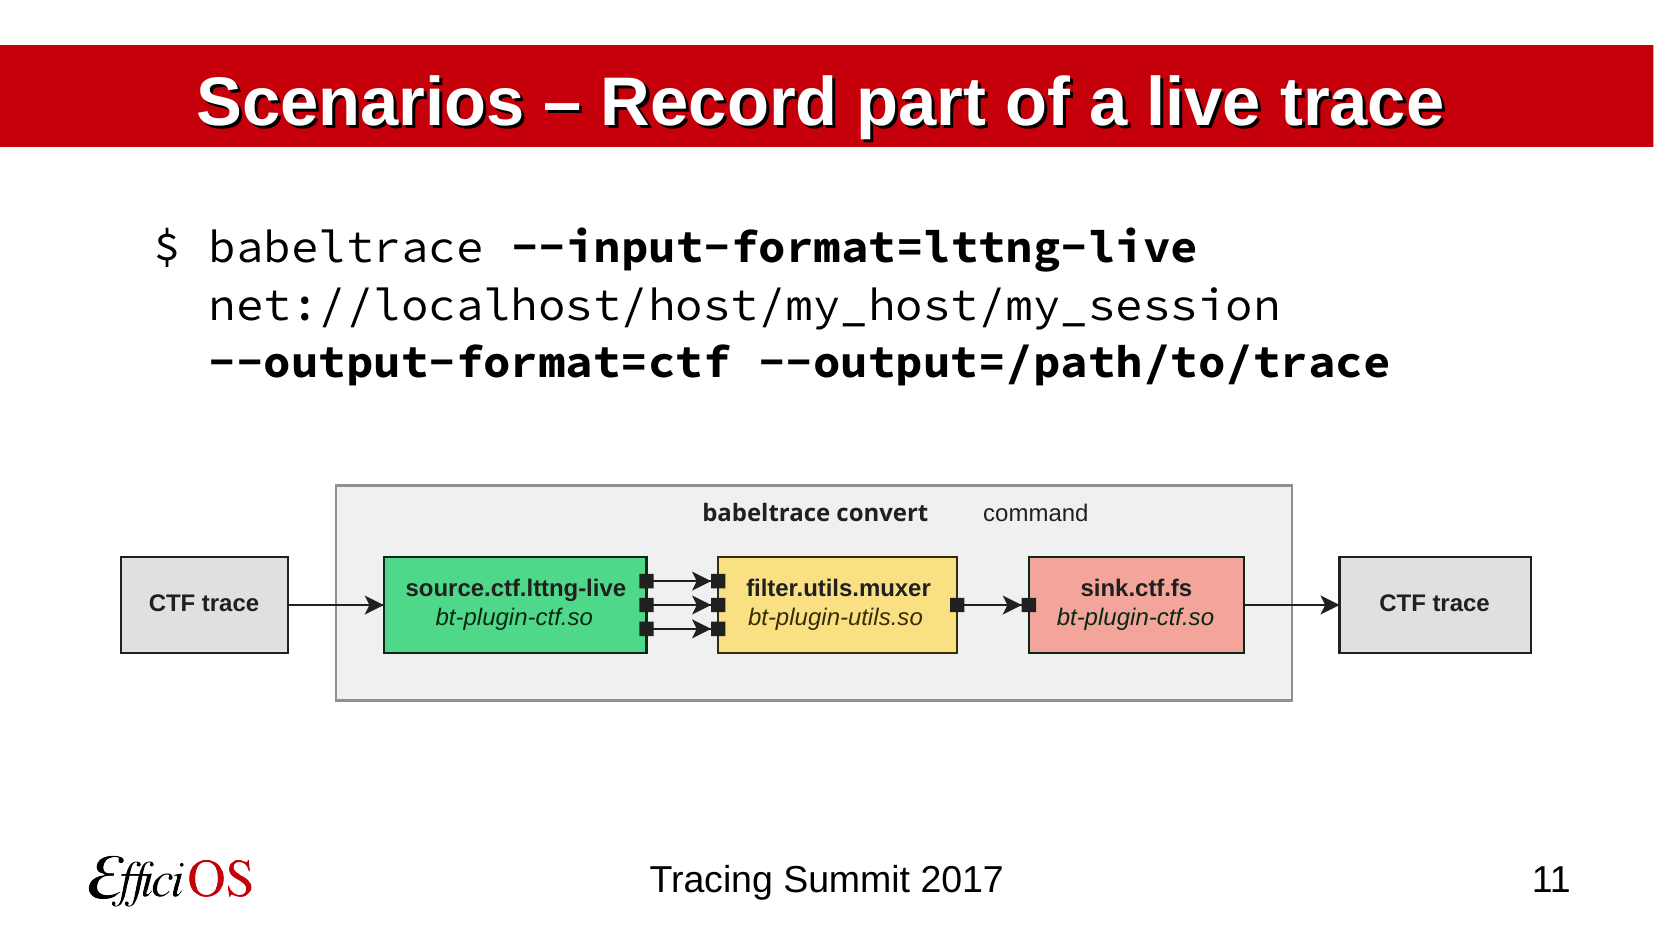

# Scenarios – Record part of a live trace
$ babeltrace --input-format=lttng-live
 net://localhost/host/my_host/my_session
 --output-format=ctf --output=/path/to/trace
Tracing Summit 2017
11